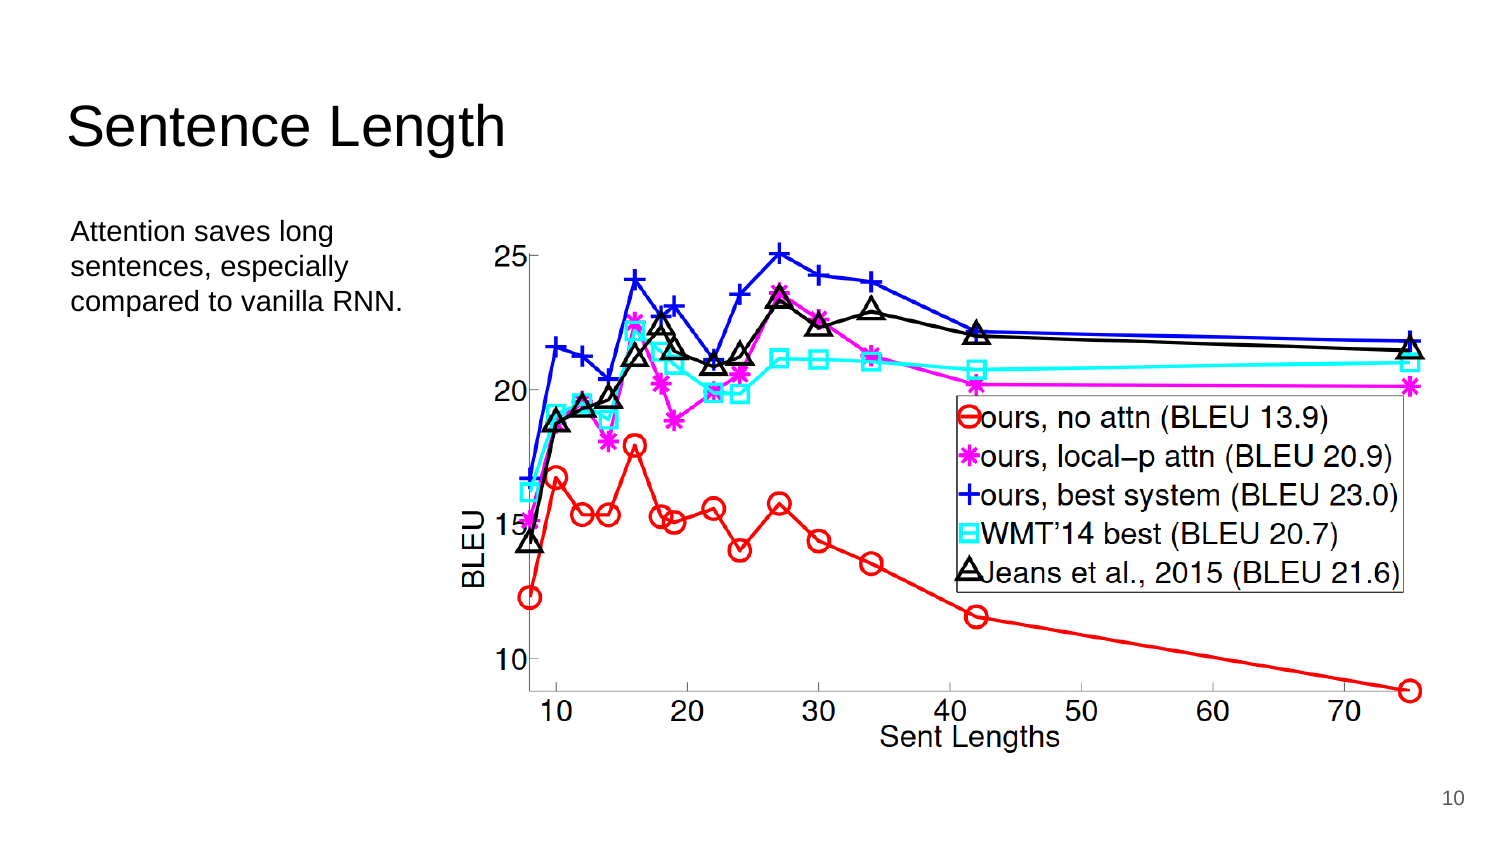

# Sentence Length
Attention saves long sentences, especially compared to vanilla RNN.